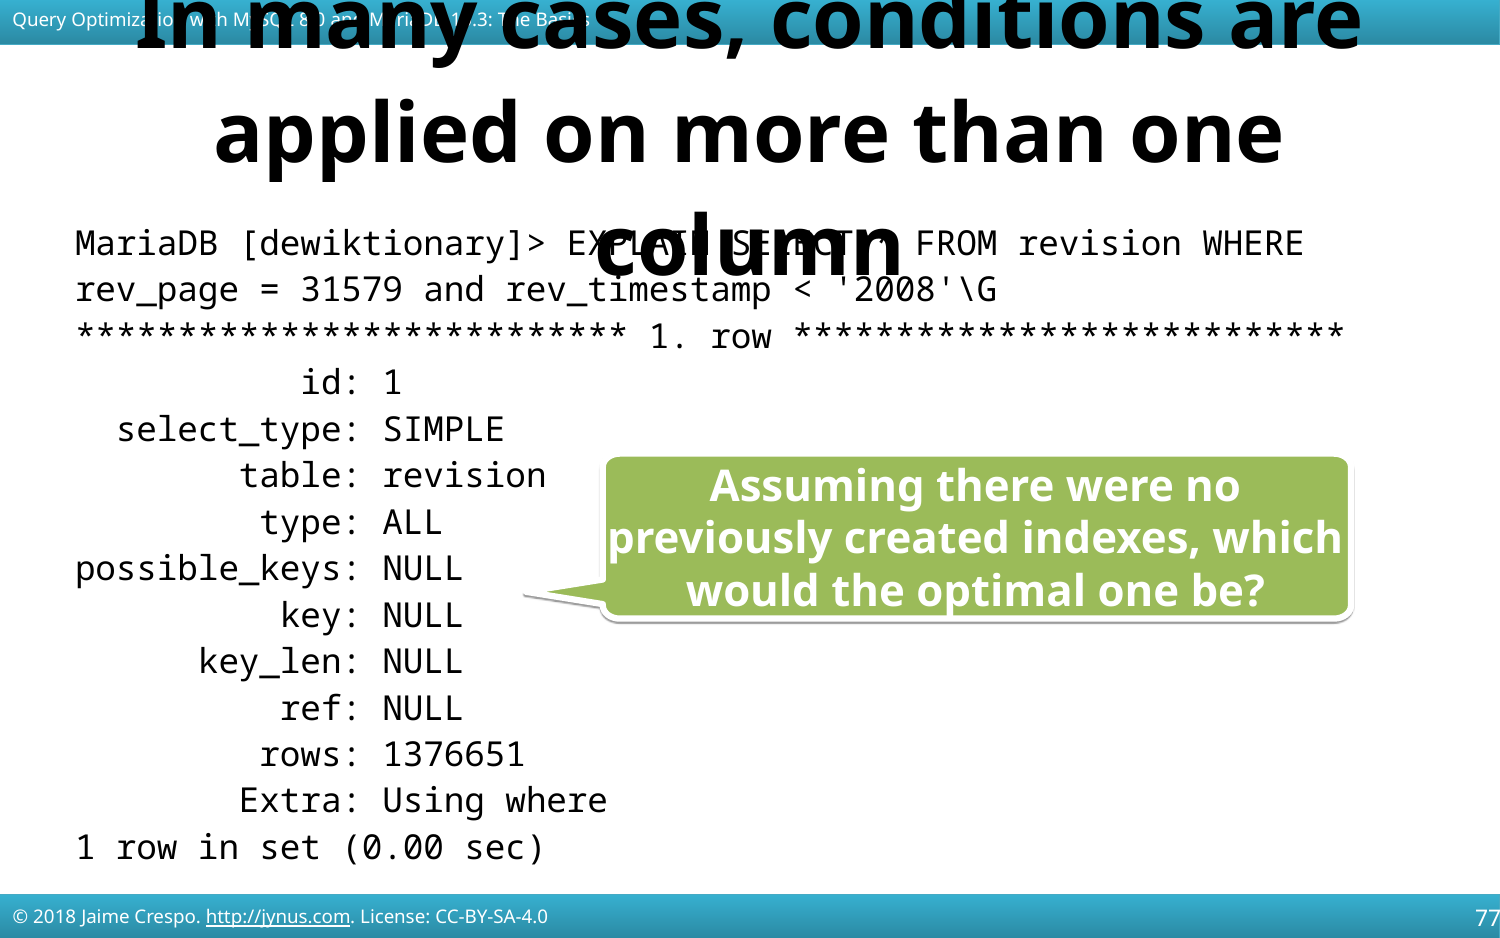

# In many cases, conditions are applied on more than one column
MariaDB [dewiktionary]> EXPLAIN SELECT * FROM revision WHERE rev_page = 31579 and rev_timestamp < '2008'\G
*************************** 1. row ***************************
 id: 1
 select_type: SIMPLE
 table: revision
 type: ALL
possible_keys: NULL
 key: NULL
 key_len: NULL
 ref: NULL
 rows: 1376651
 Extra: Using where
1 row in set (0.00 sec)
Assuming there were no previously created indexes, which would the optimal one be?